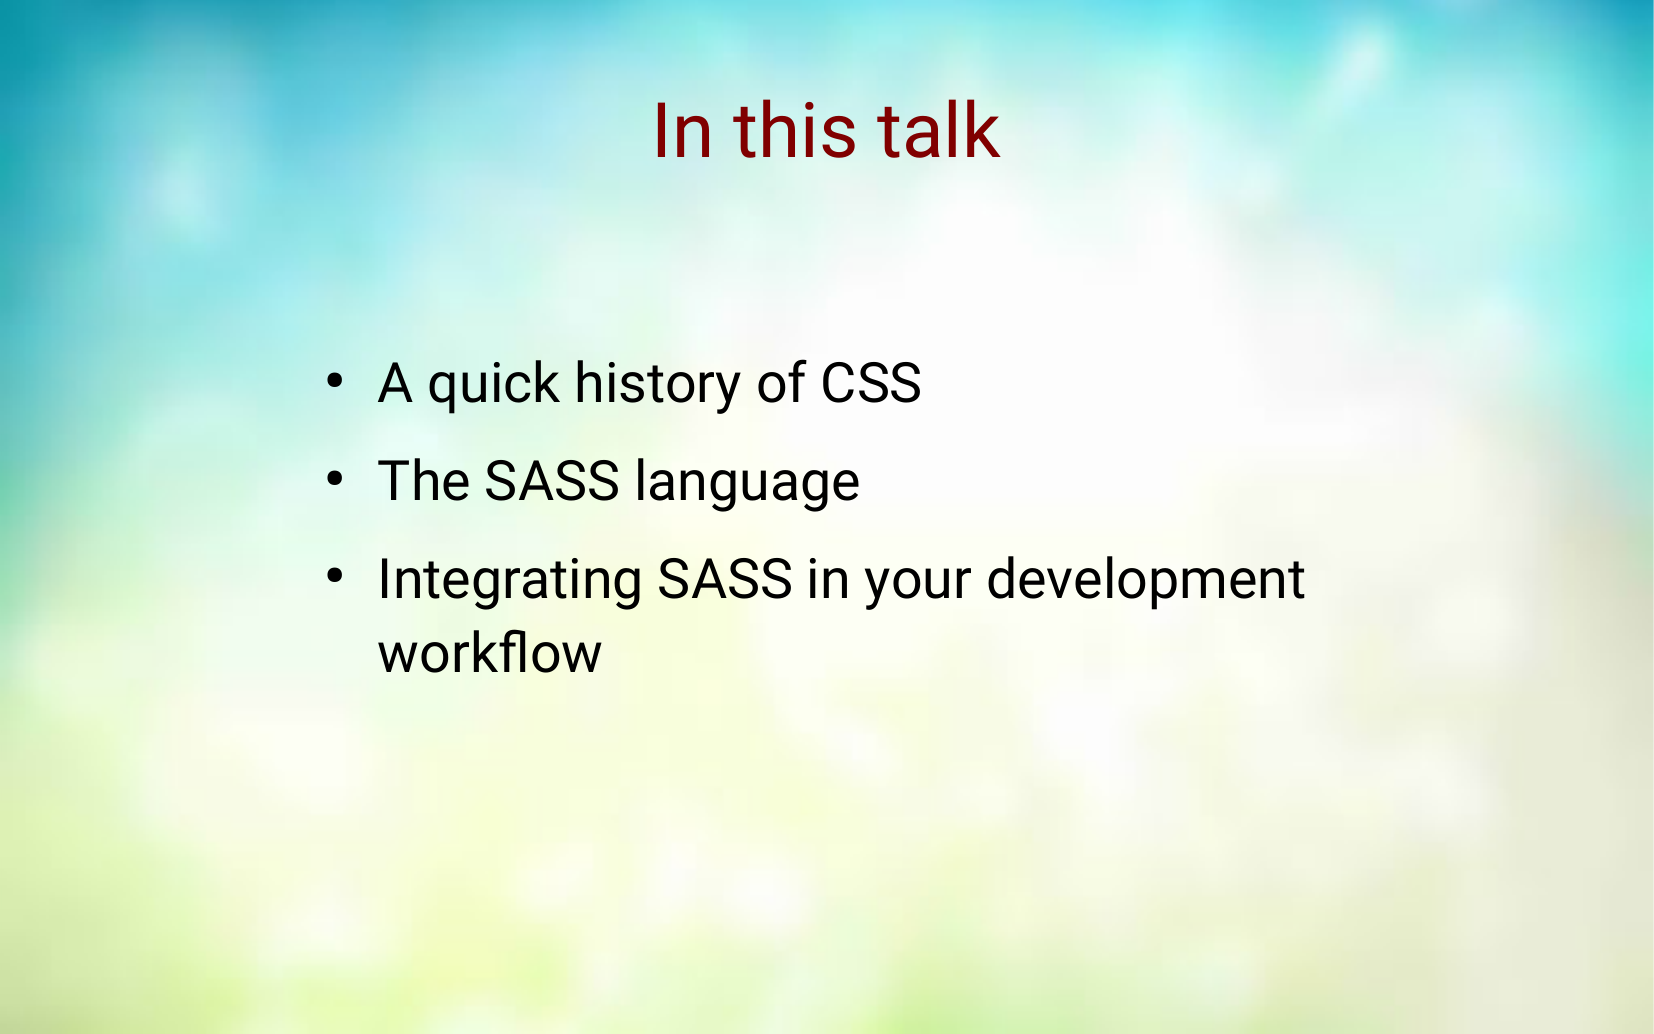

# In this talk
A quick history of CSS
The SASS language
Integrating SASS in your development workflow